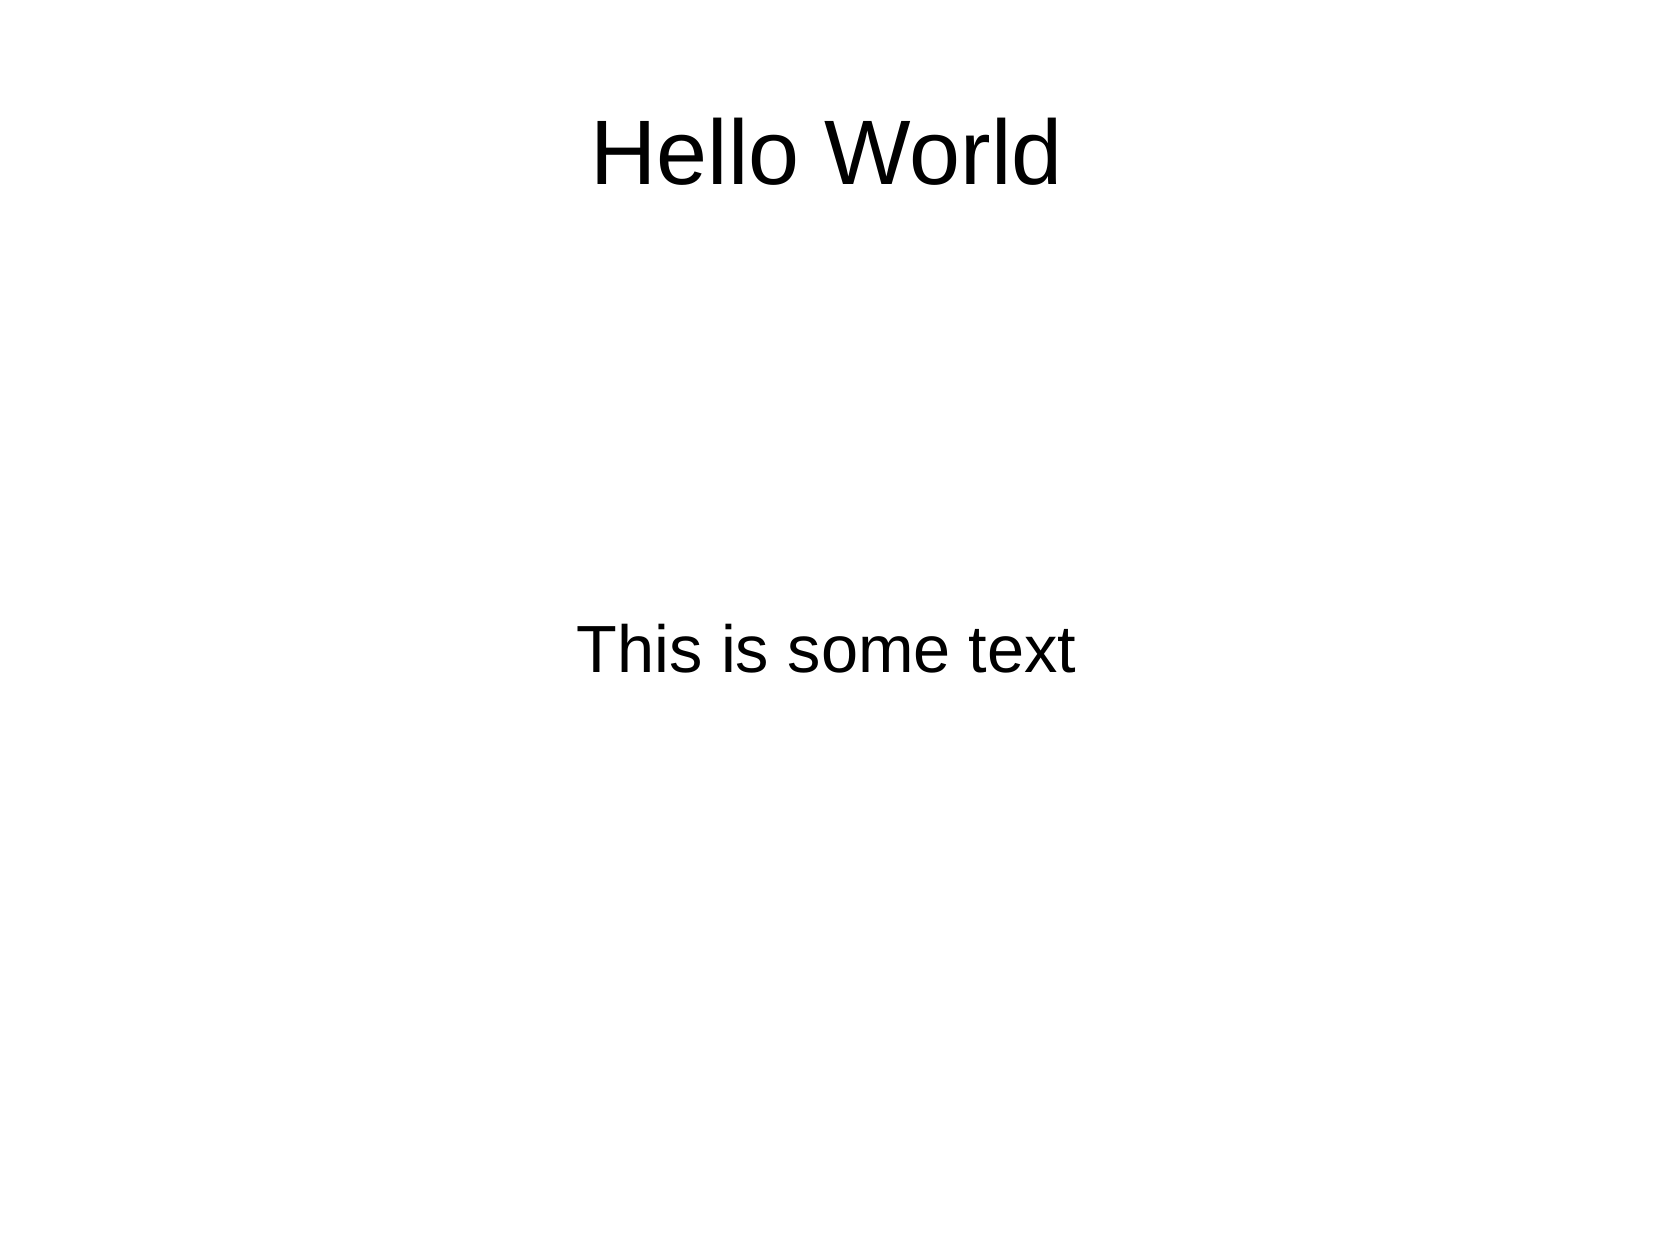

# Hello World
This is some text